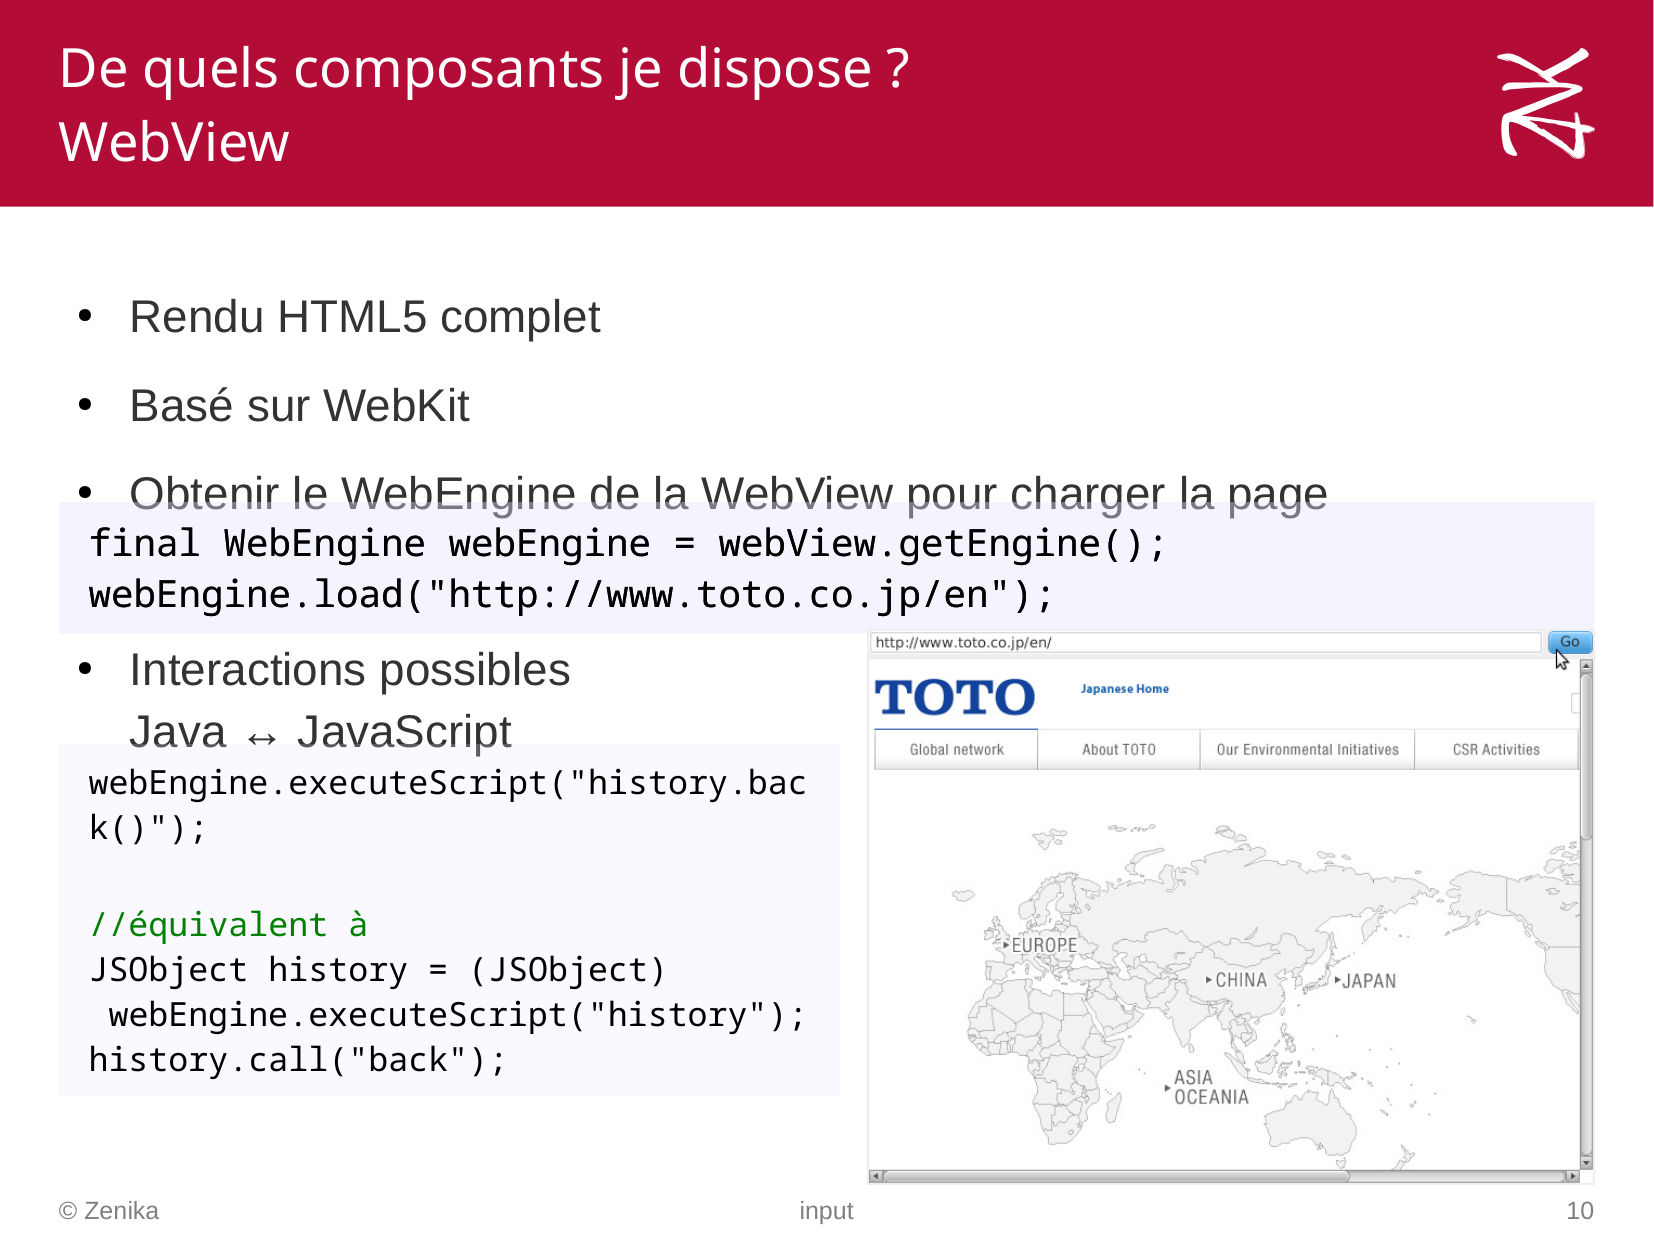

# De quels composants je dispose ? WebView
Rendu HTML5 complet
Basé sur WebKit
Obtenir le WebEngine de la WebView pour charger la page
Interactions possibles
Java ↔ JavaScript
final WebEngine webEngine = webView.getEngine();
webEngine.load("http://www.toto.co.jp/en");
final WebEngine webEngine = webView.getEngine();
webEngine.load("http://www.toto.co.jp/en");
webEngine.executeScript("history.back()");
//équivalent à
JSObject history = (JSObject)
 webEngine.executeScript("history");
history.call("back");